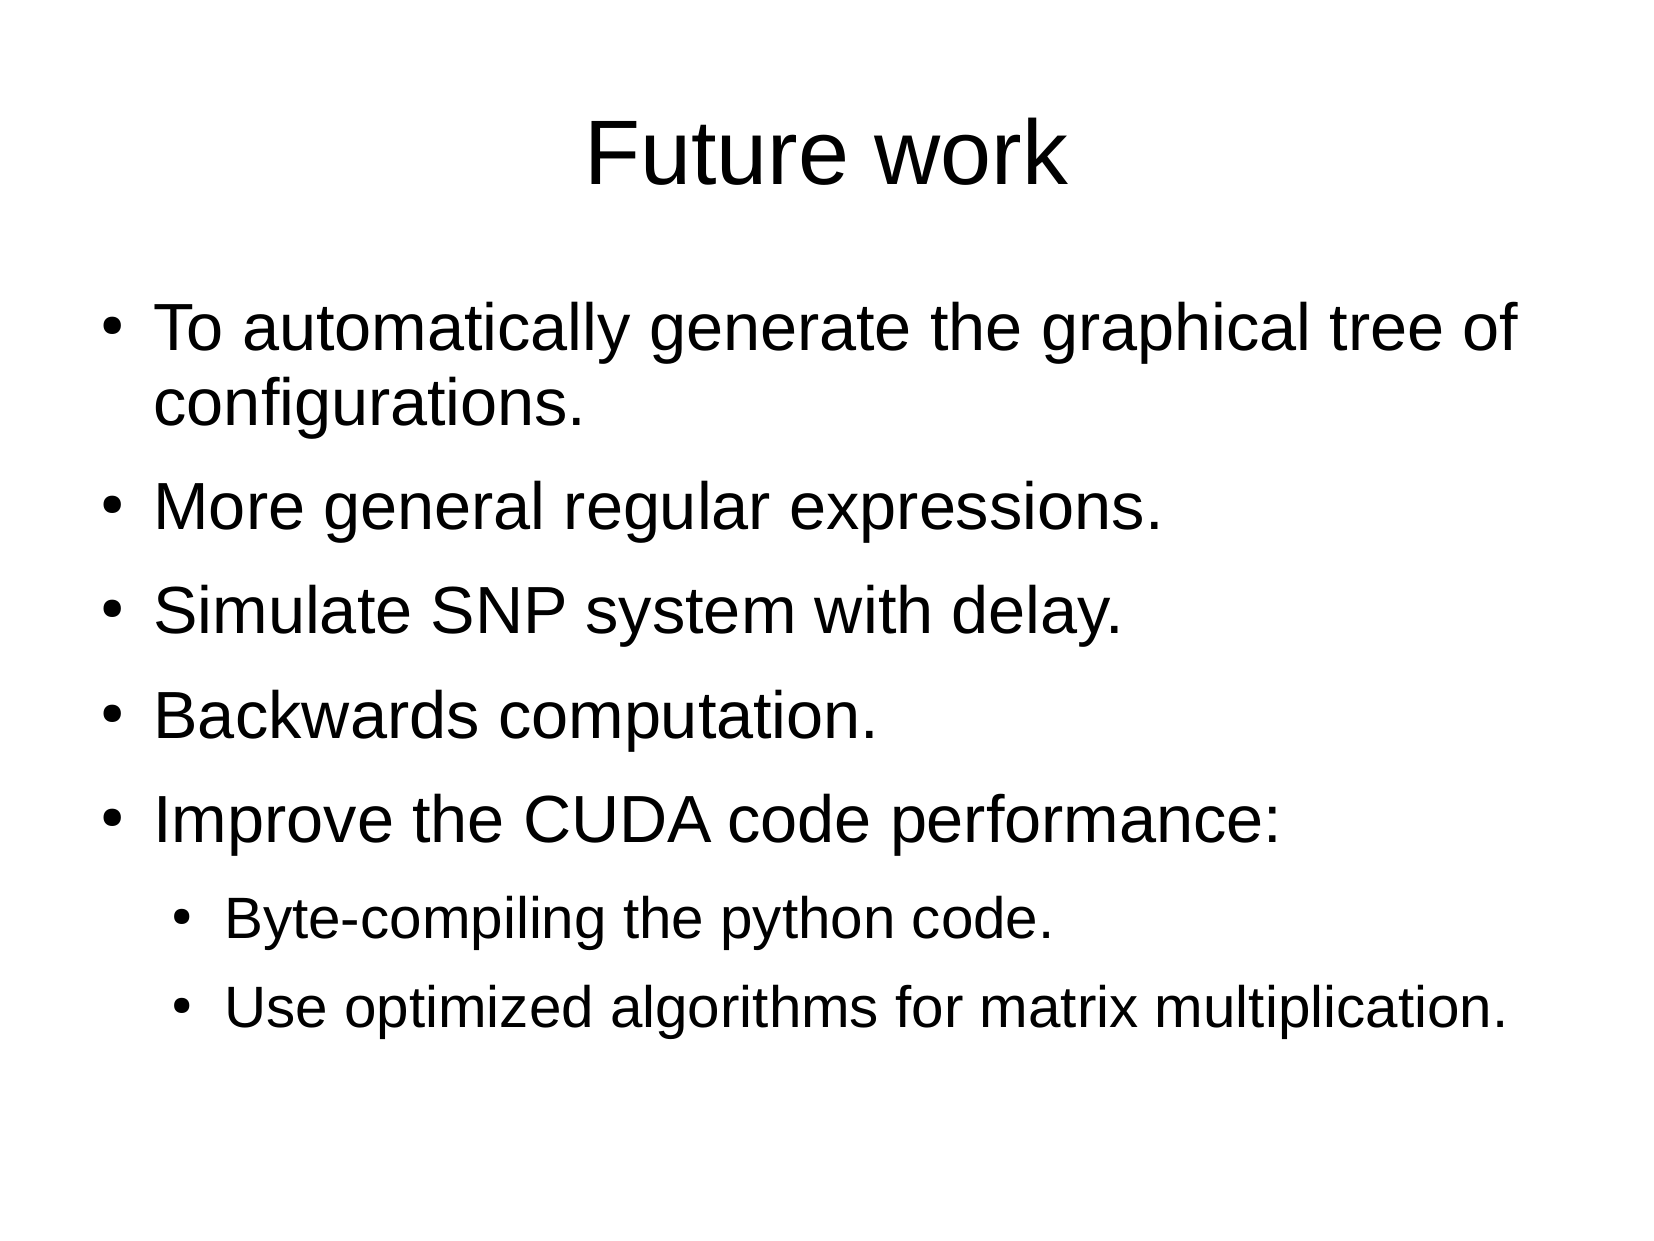

# Future work
To automatically generate the graphical tree of configurations.
More general regular expressions.
Simulate SNP system with delay.
Backwards computation.
Improve the CUDA code performance:
Byte-compiling the python code.
Use optimized algorithms for matrix multiplication.